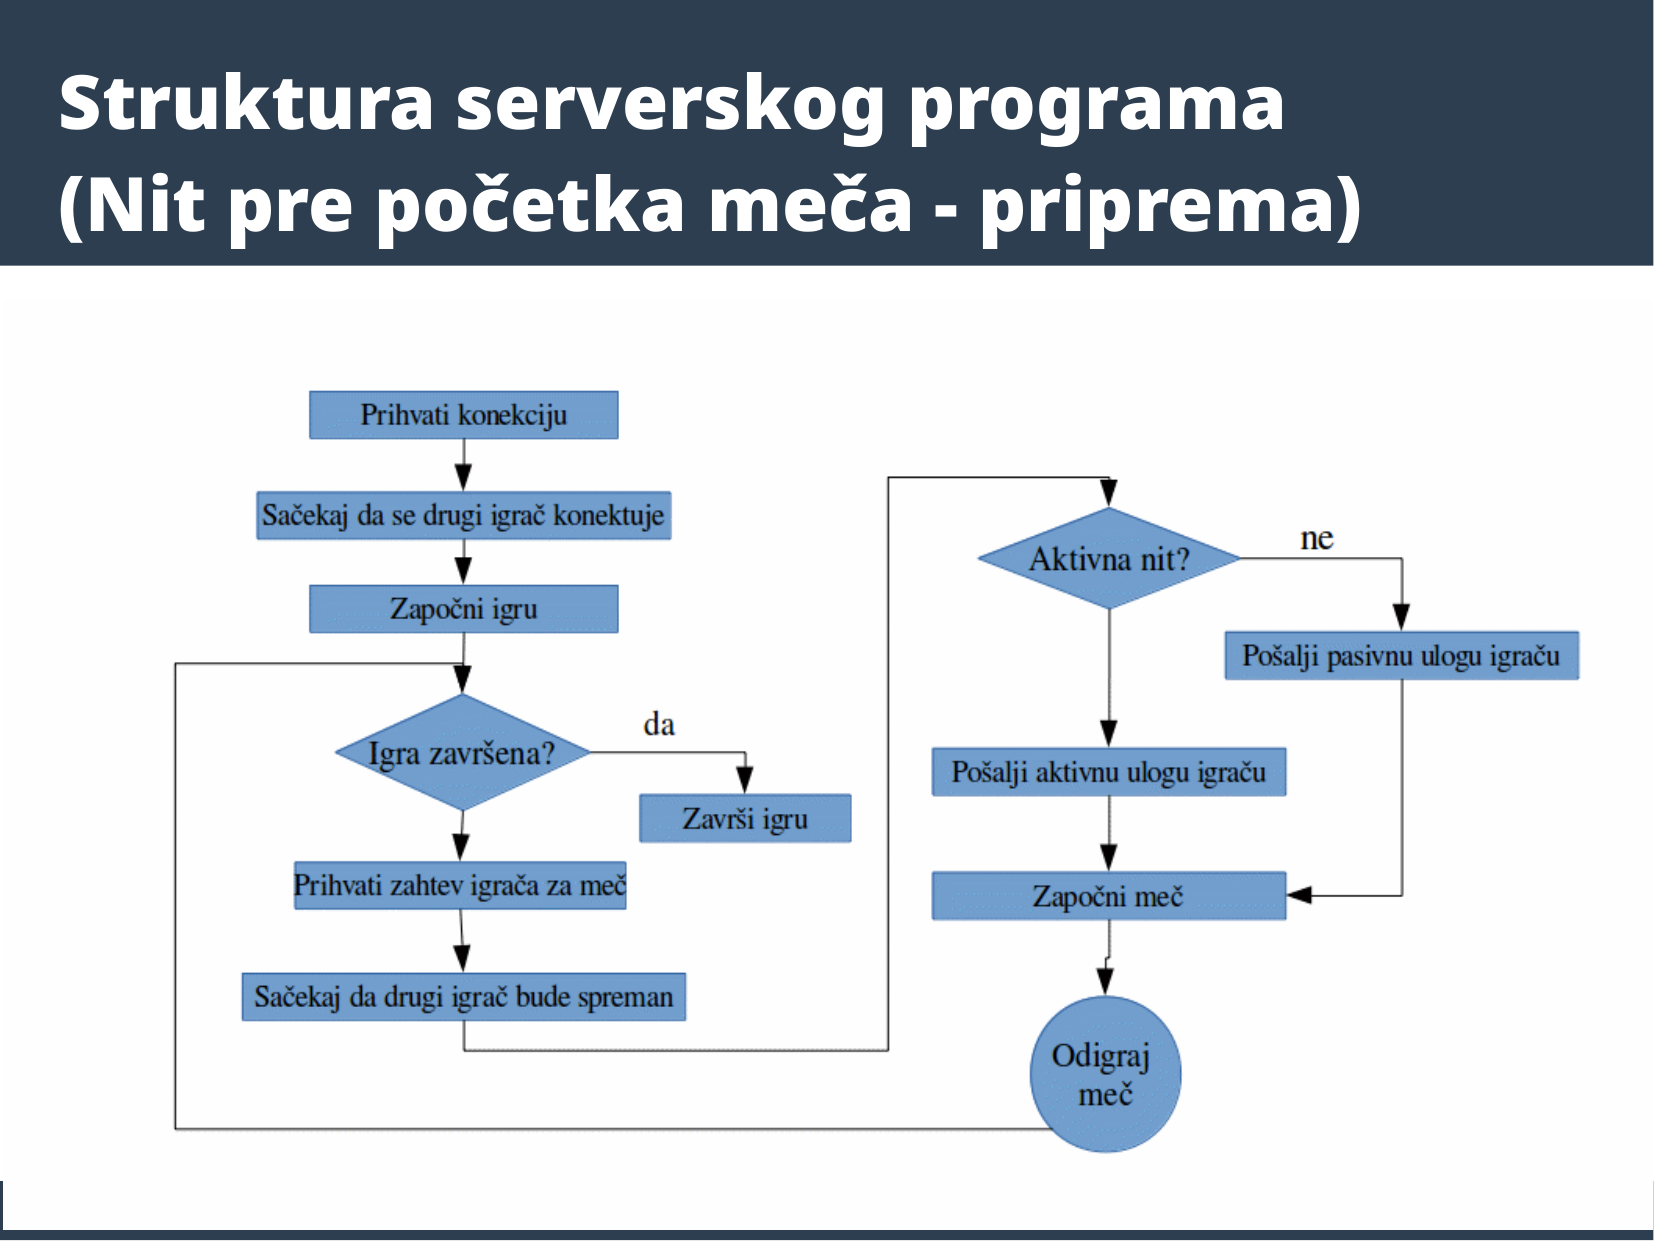

# Struktura serverskog programa (Nit pre početka meča - priprema)